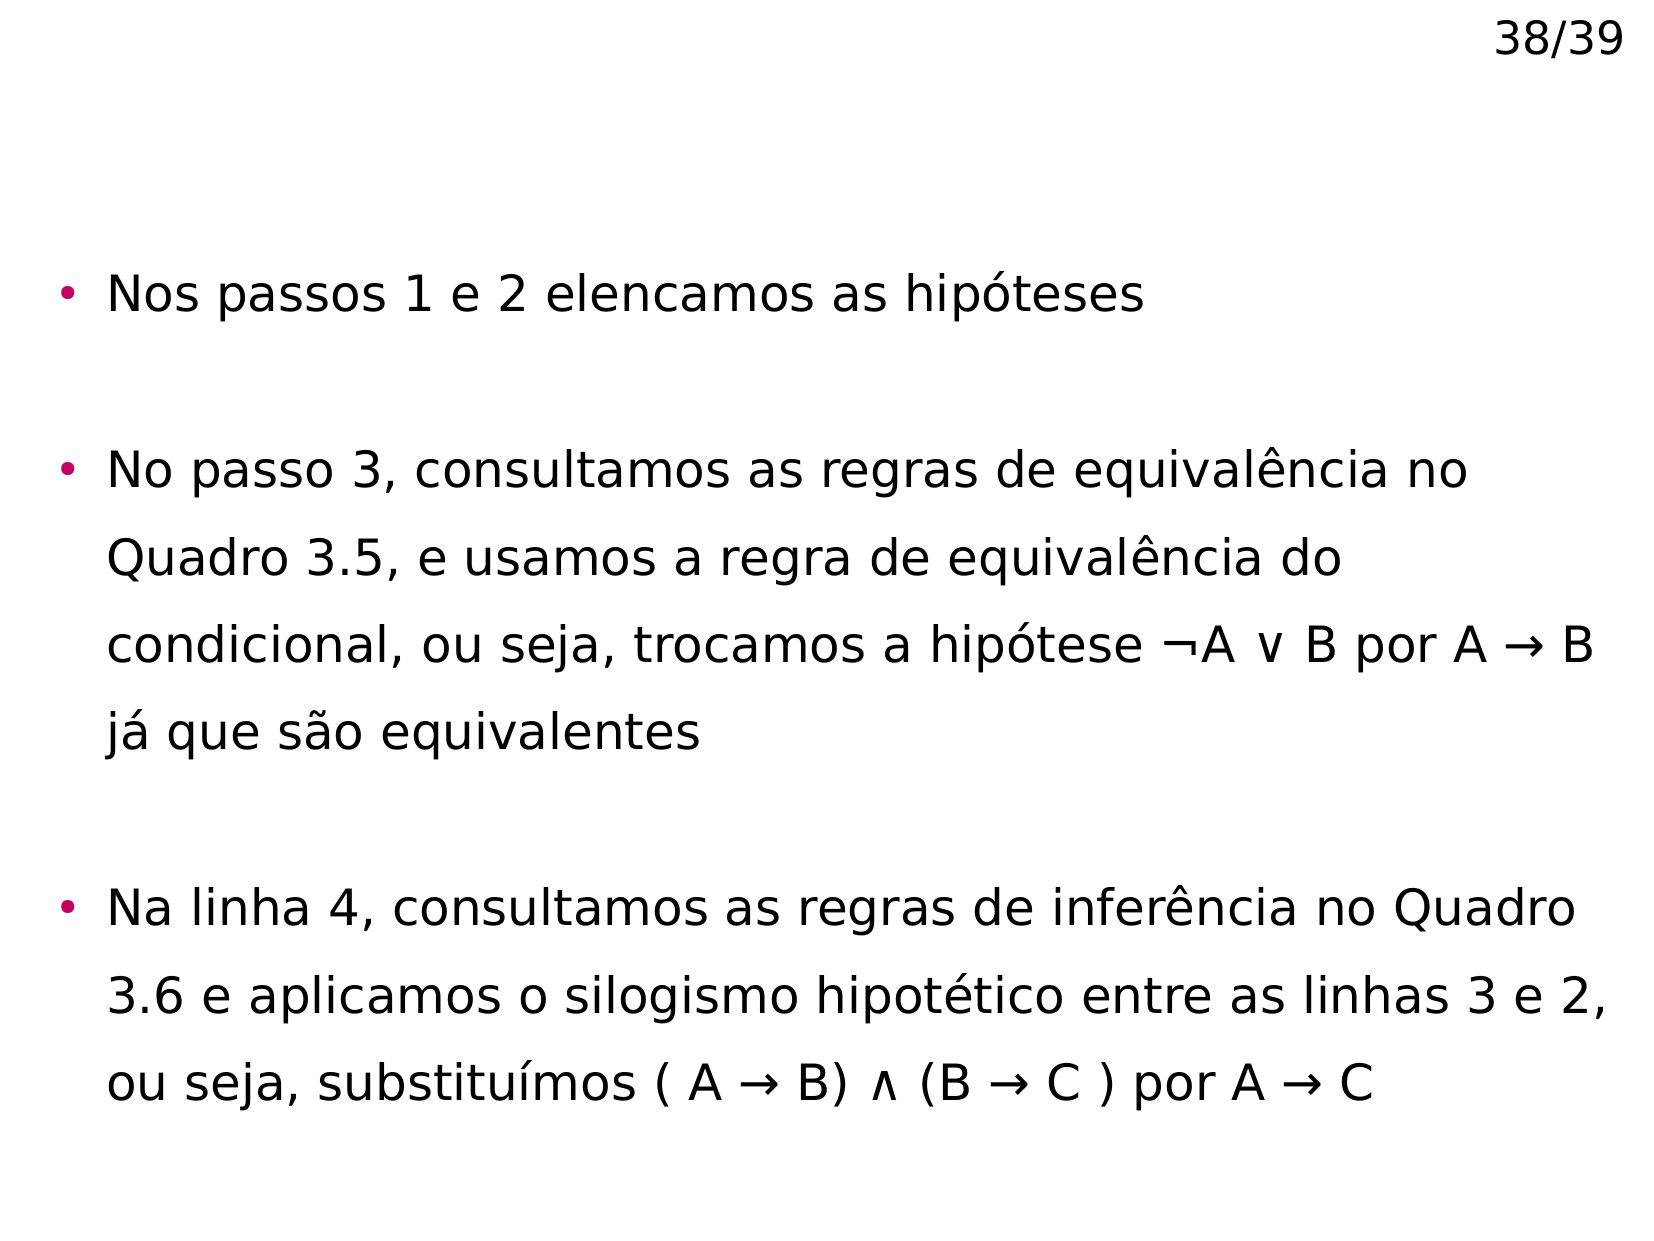

38
#
Nos passos 1 e 2 elencamos as hipóteses
No passo 3, consultamos as regras de equivalência no Quadro 3.5, e usamos a regra de equivalência do condicional, ou seja, trocamos a hipótese ¬A ∨ B por A → B já que são equivalentes
Na linha 4, consultamos as regras de inferência no Quadro 3.6 e aplicamos o silogismo hipotético entre as linhas 3 e 2, ou seja, substituímos ( A → B) ∧ (B → C ) por A → C